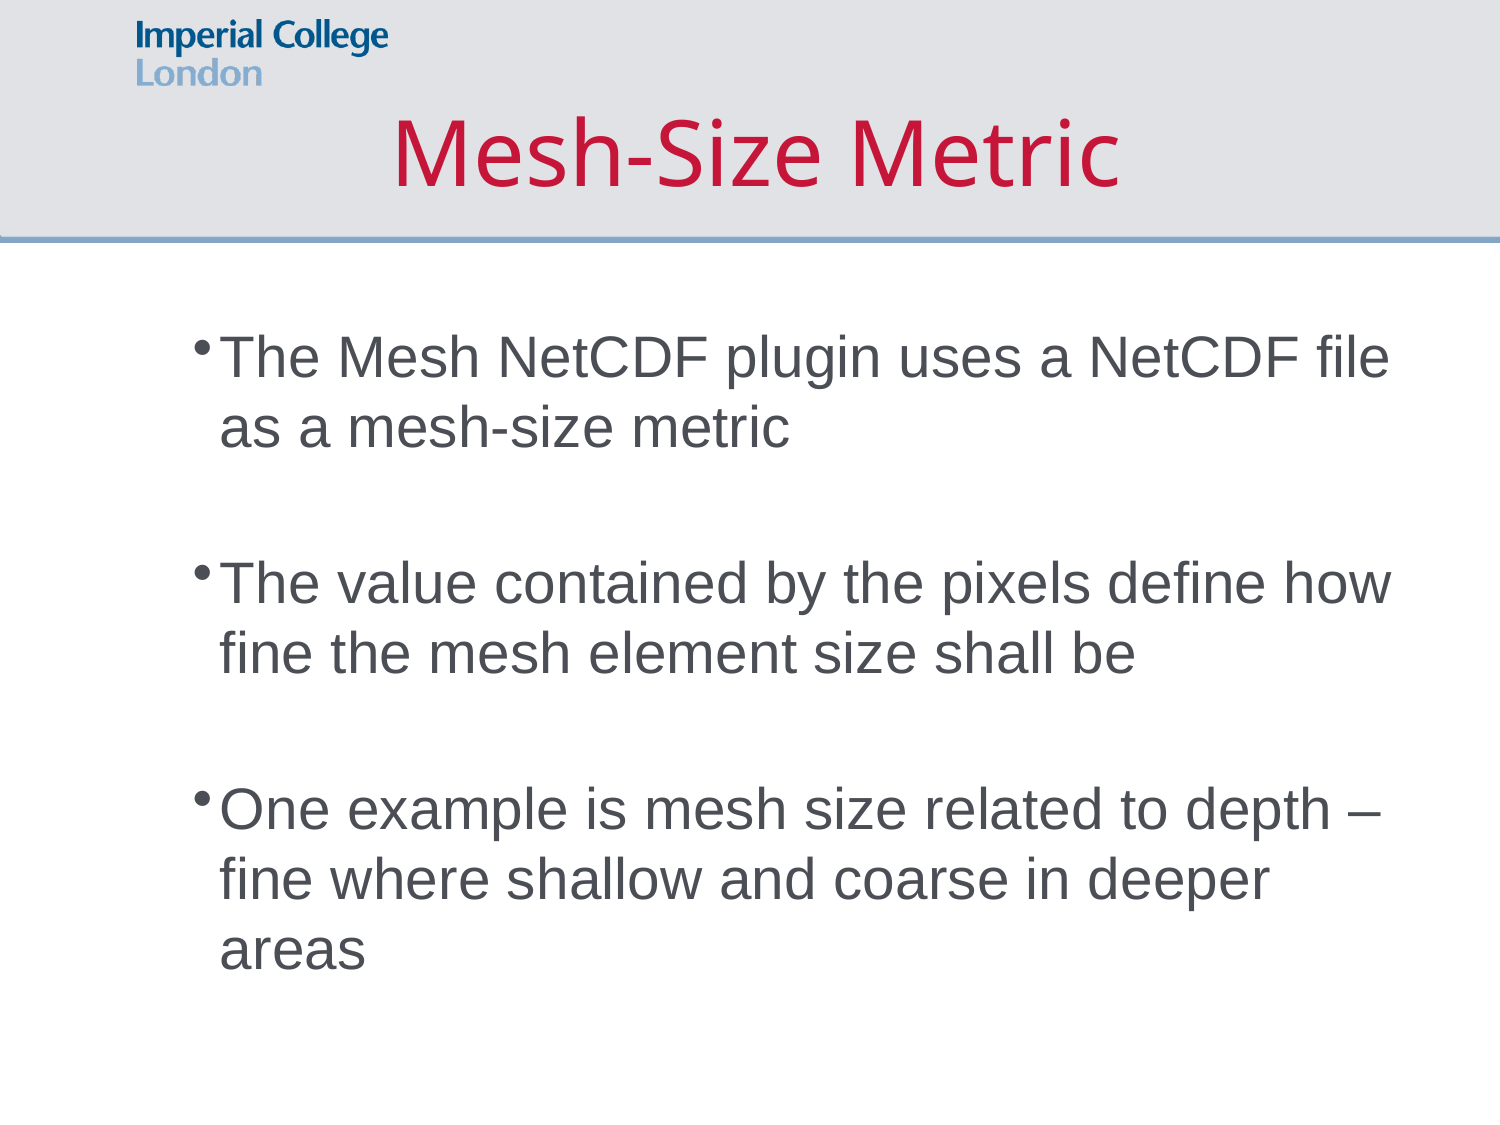

# Mesh-Size Metric
The Mesh NetCDF plugin uses a NetCDF file as a mesh-size metric
The value contained by the pixels define how fine the mesh element size shall be
One example is mesh size related to depth – fine where shallow and coarse in deeper areas